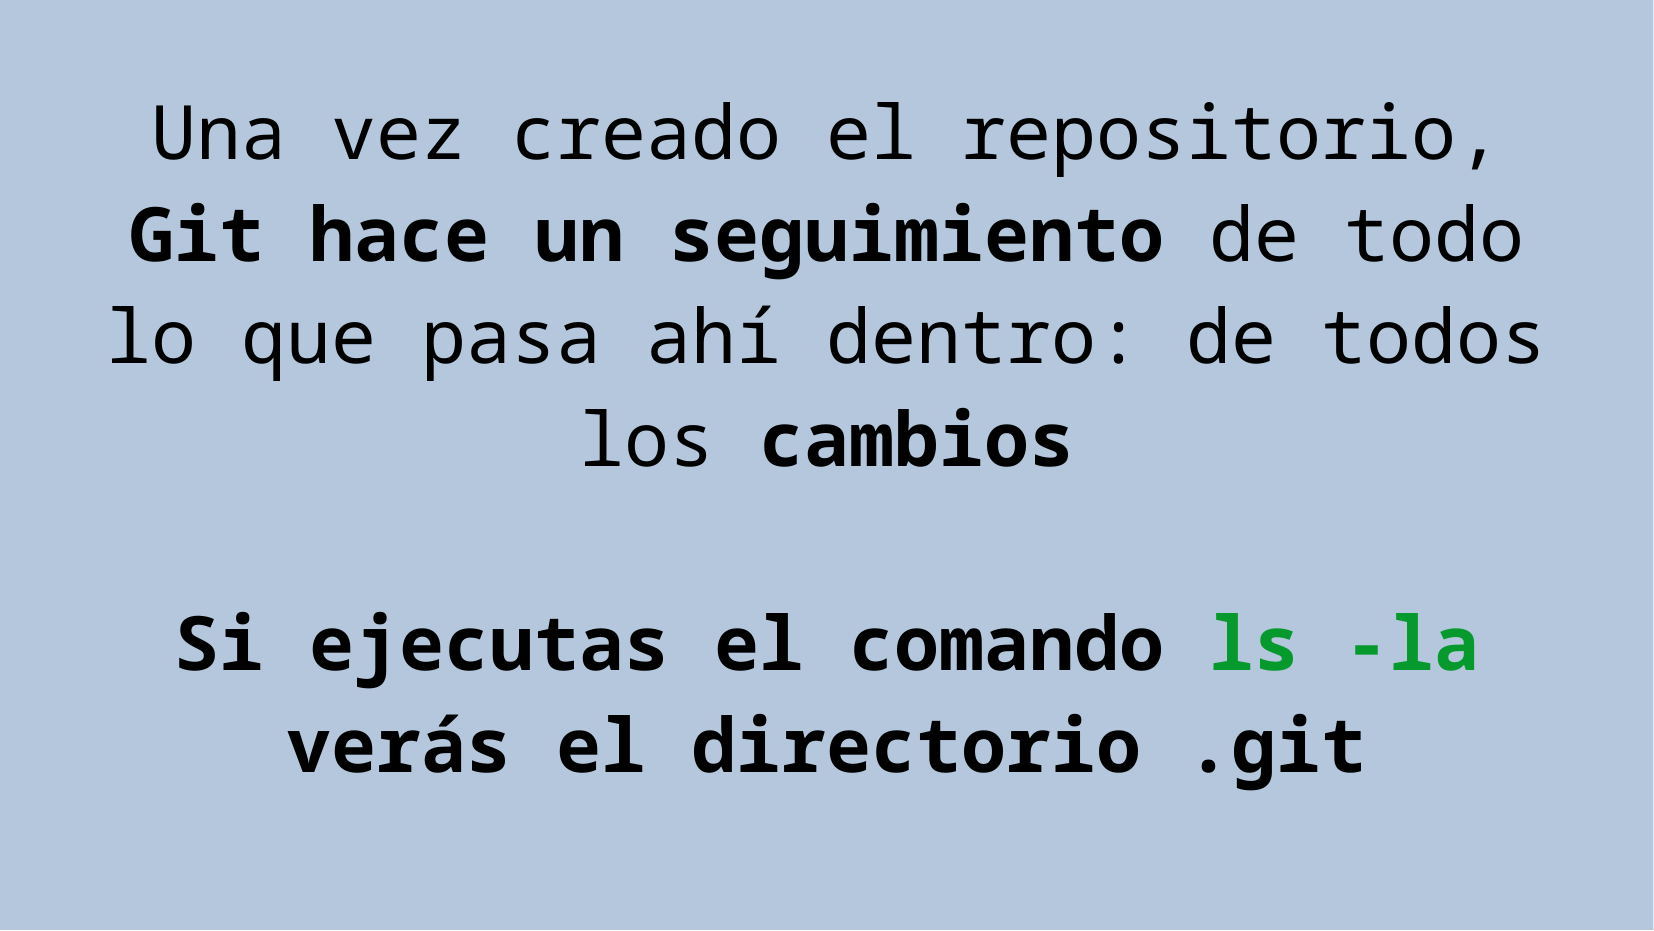

# Una vez creado el repositorio, Git hace un seguimiento de todo lo que pasa ahí dentro: de todos los cambios
Si ejecutas el comando ls -la verás el directorio .git